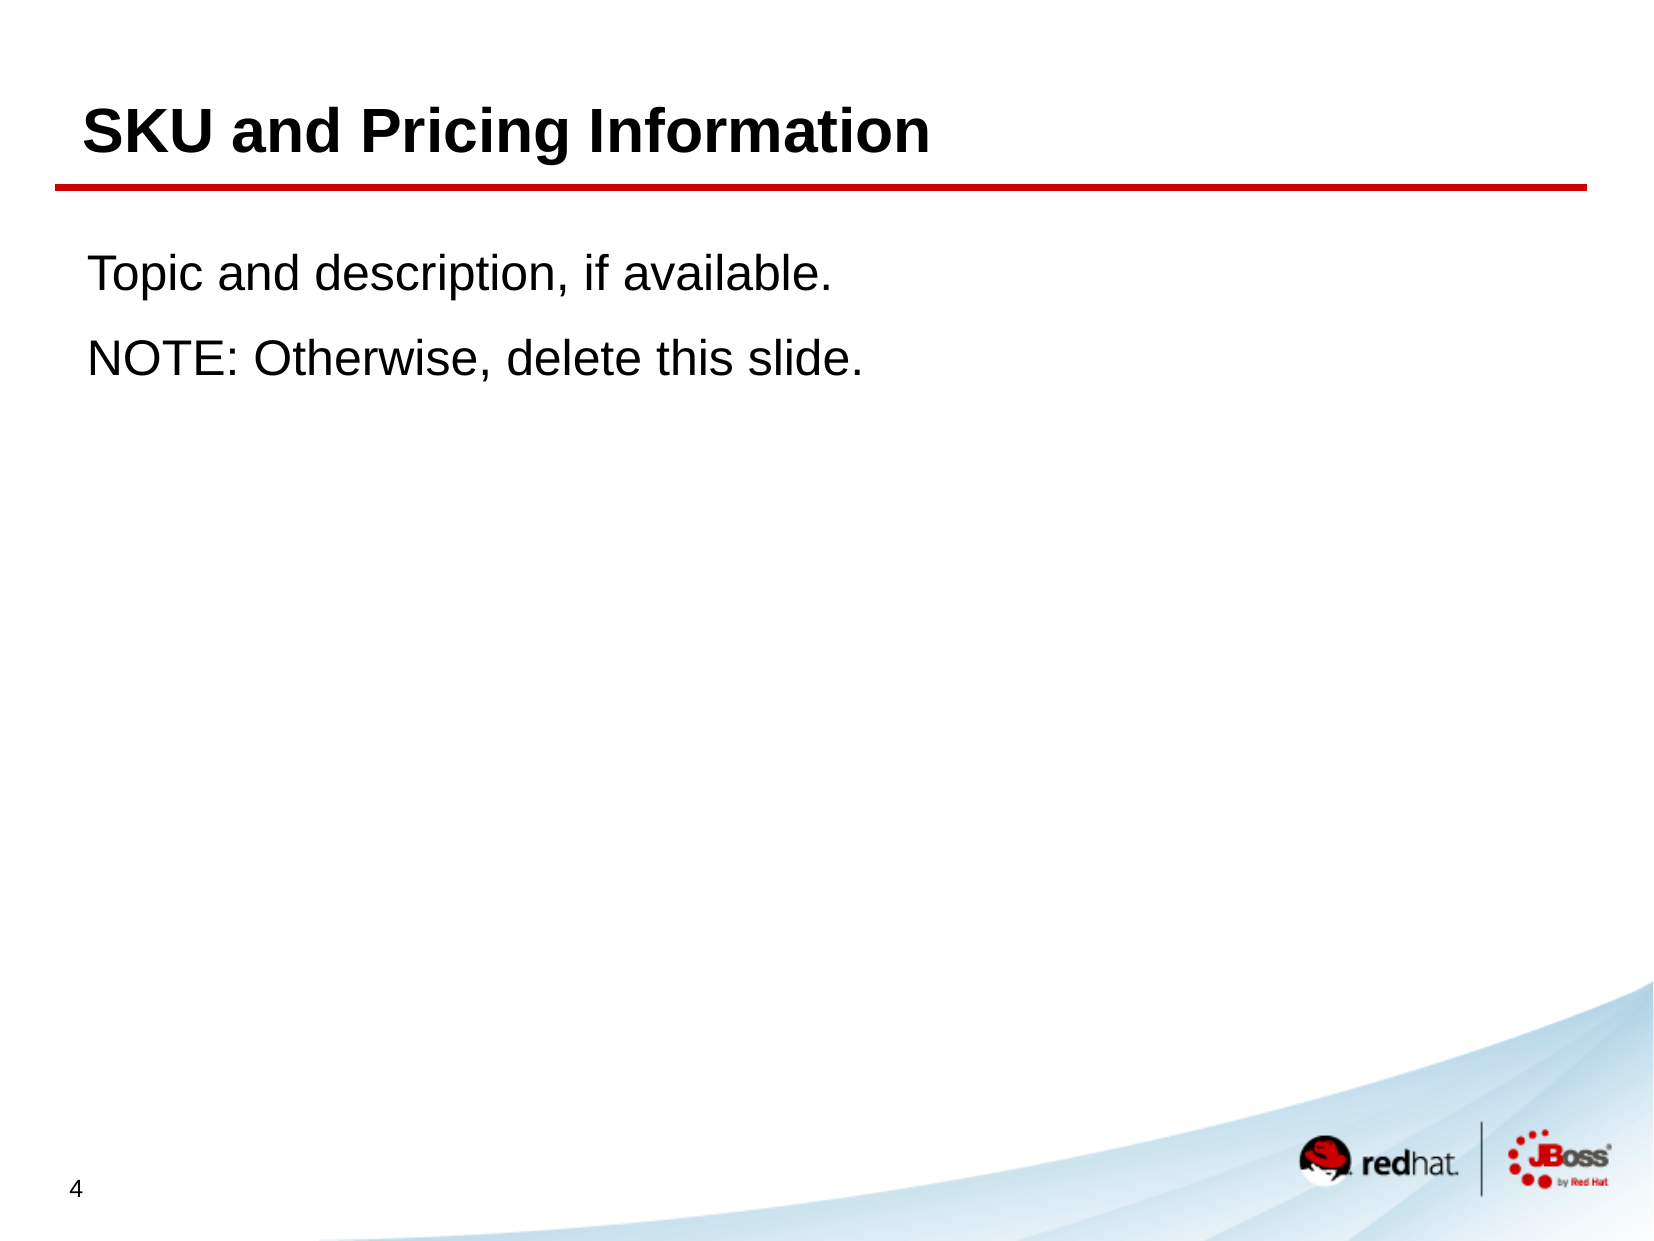

# SKU and Pricing Information
Topic and description, if available.
NOTE: Otherwise, delete this slide.